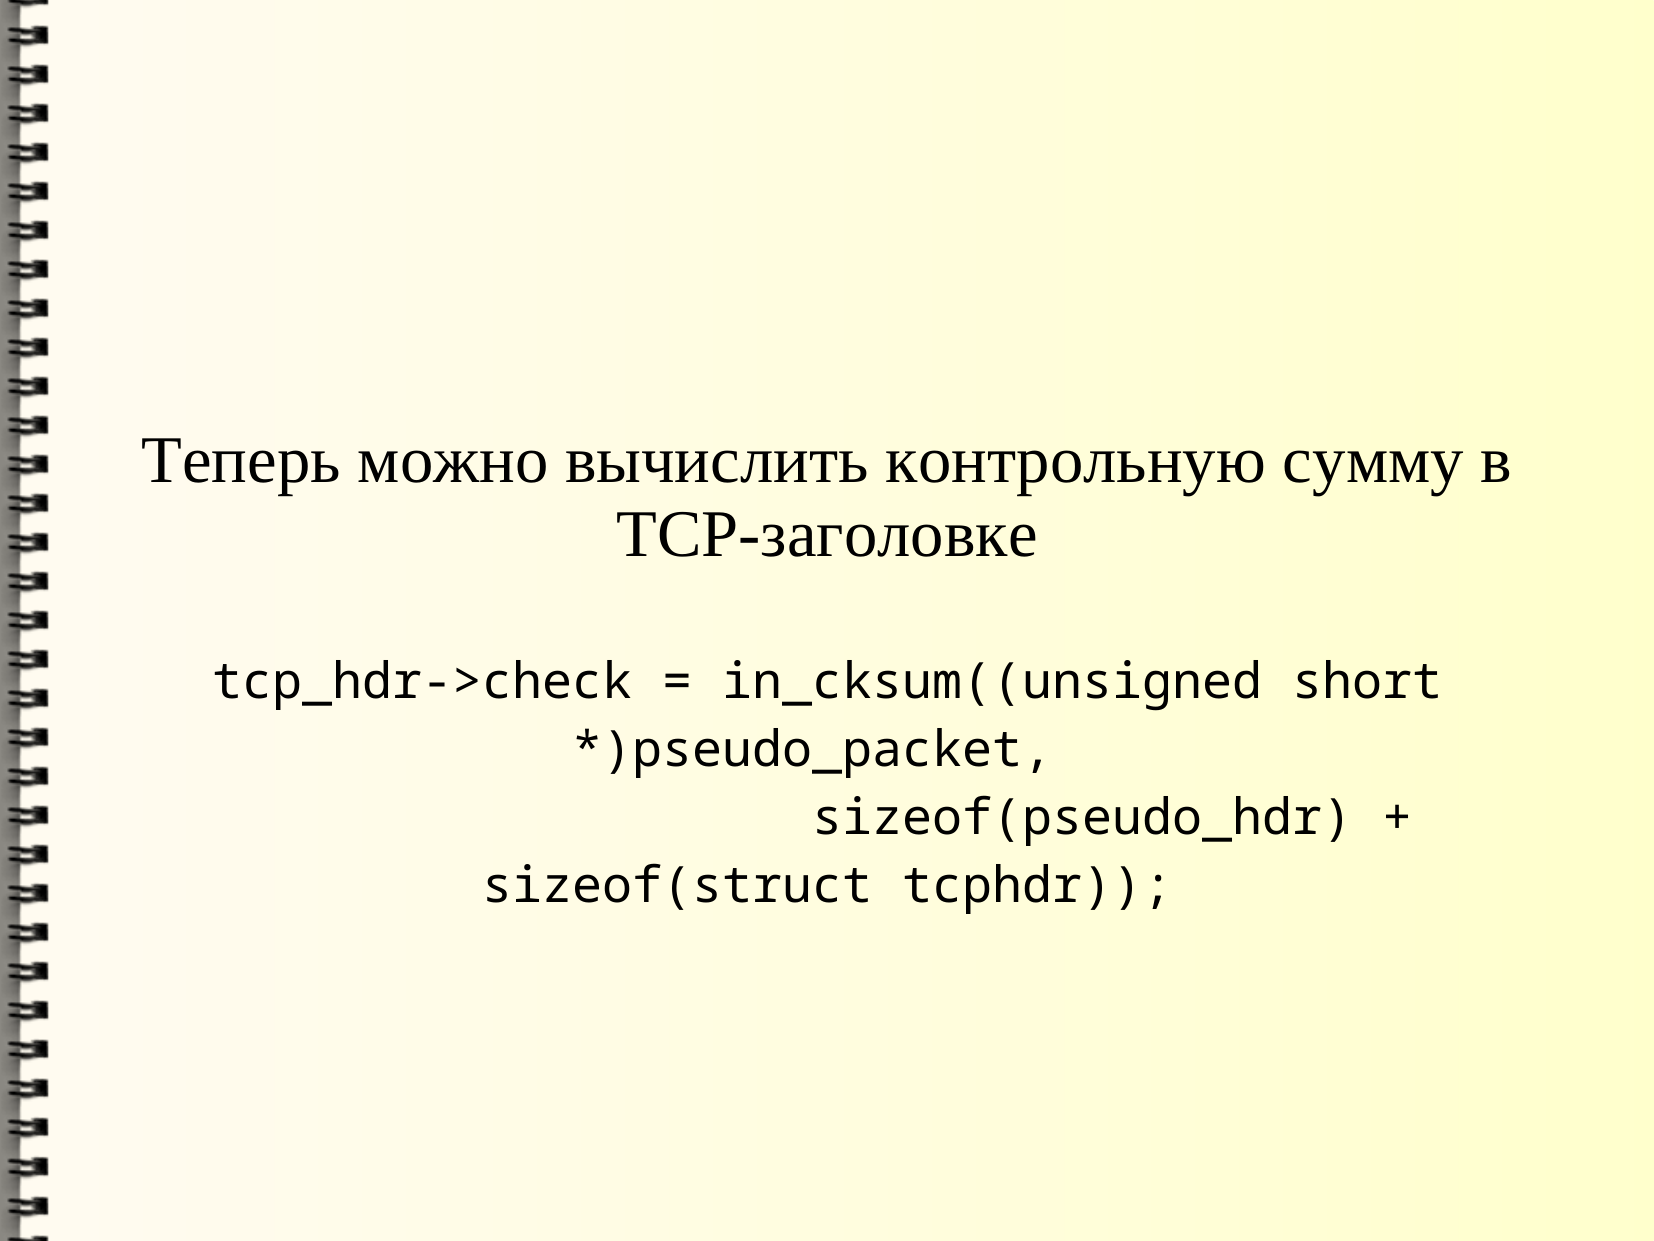

# Теперь можно вычислить контрольную сумму в TCP-заголовке
tcp_hdr->check = in_cksum((unsigned short *)pseudo_packet,
 sizeof(pseudo_hdr) + sizeof(struct tcphdr));